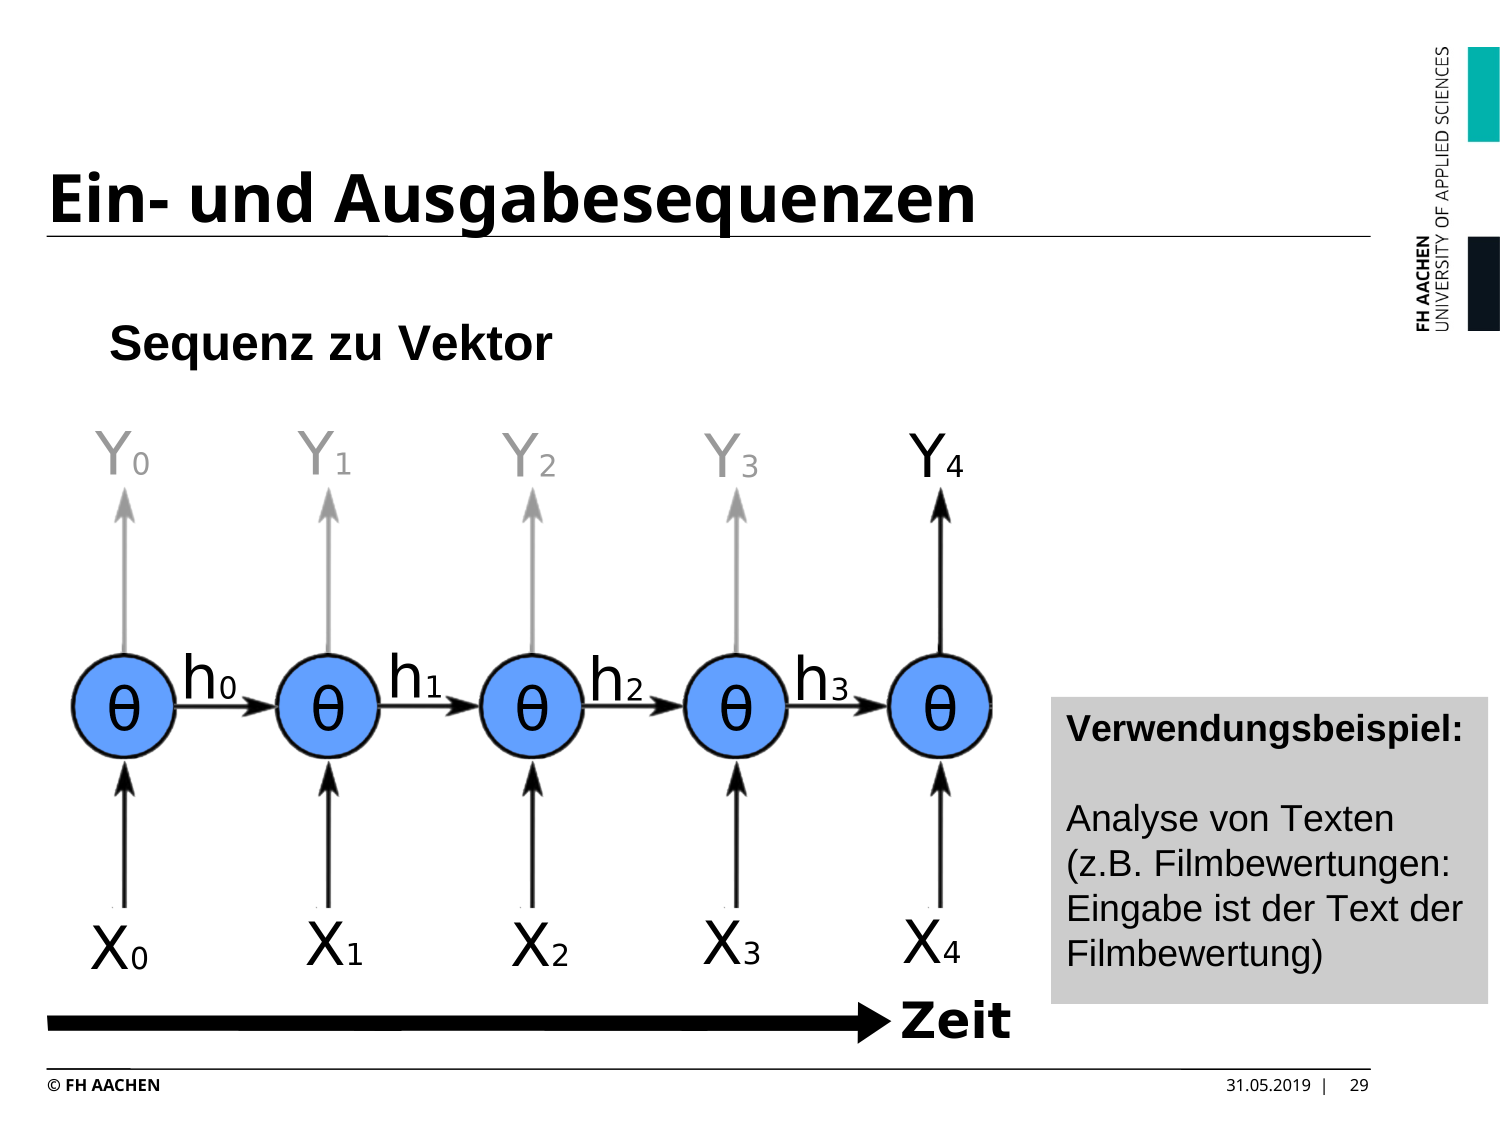

# Ein- und Ausgabesequenzen
Sequenz zu Vektor
Verwendungsbeispiel:
Analyse von Texten (z.B. Filmbewertungen: Eingabe ist der Text der Filmbewertung)
31.05.2019
29